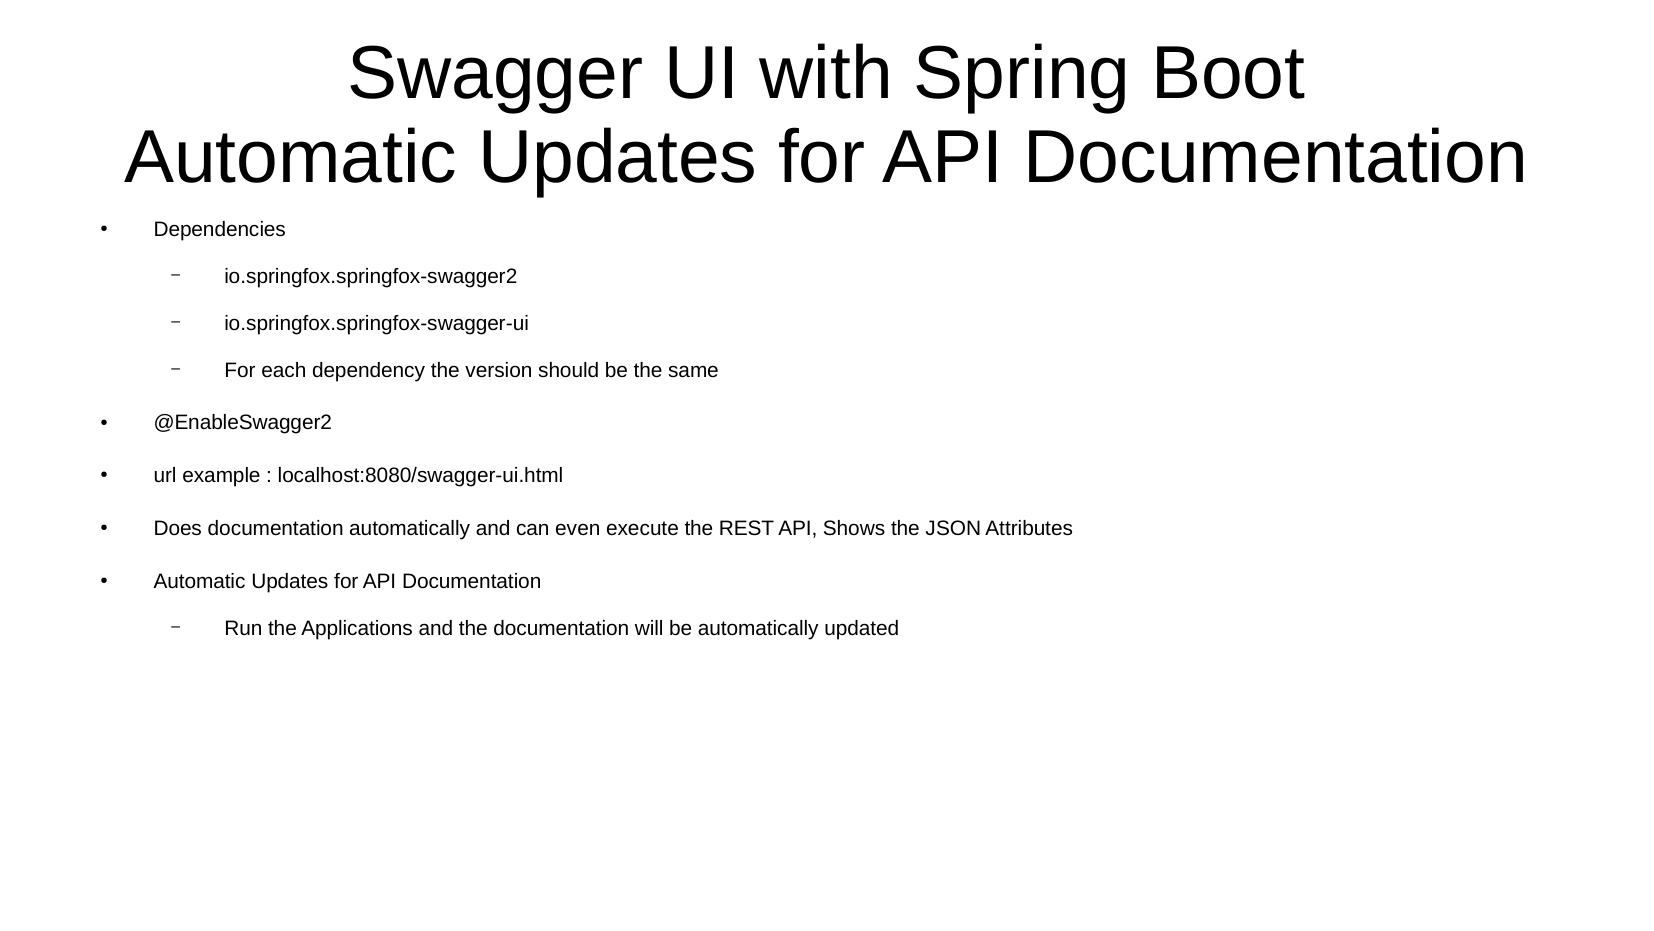

# Swagger UI with Spring Boot Automatic Updates for API Documentation
Dependencies
io.springfox.springfox-swagger2
io.springfox.springfox-swagger-ui
For each dependency the version should be the same
@EnableSwagger2
url example : localhost:8080/swagger-ui.html
Does documentation automatically and can even execute the REST API, Shows the JSON Attributes
Automatic Updates for API Documentation
Run the Applications and the documentation will be automatically updated